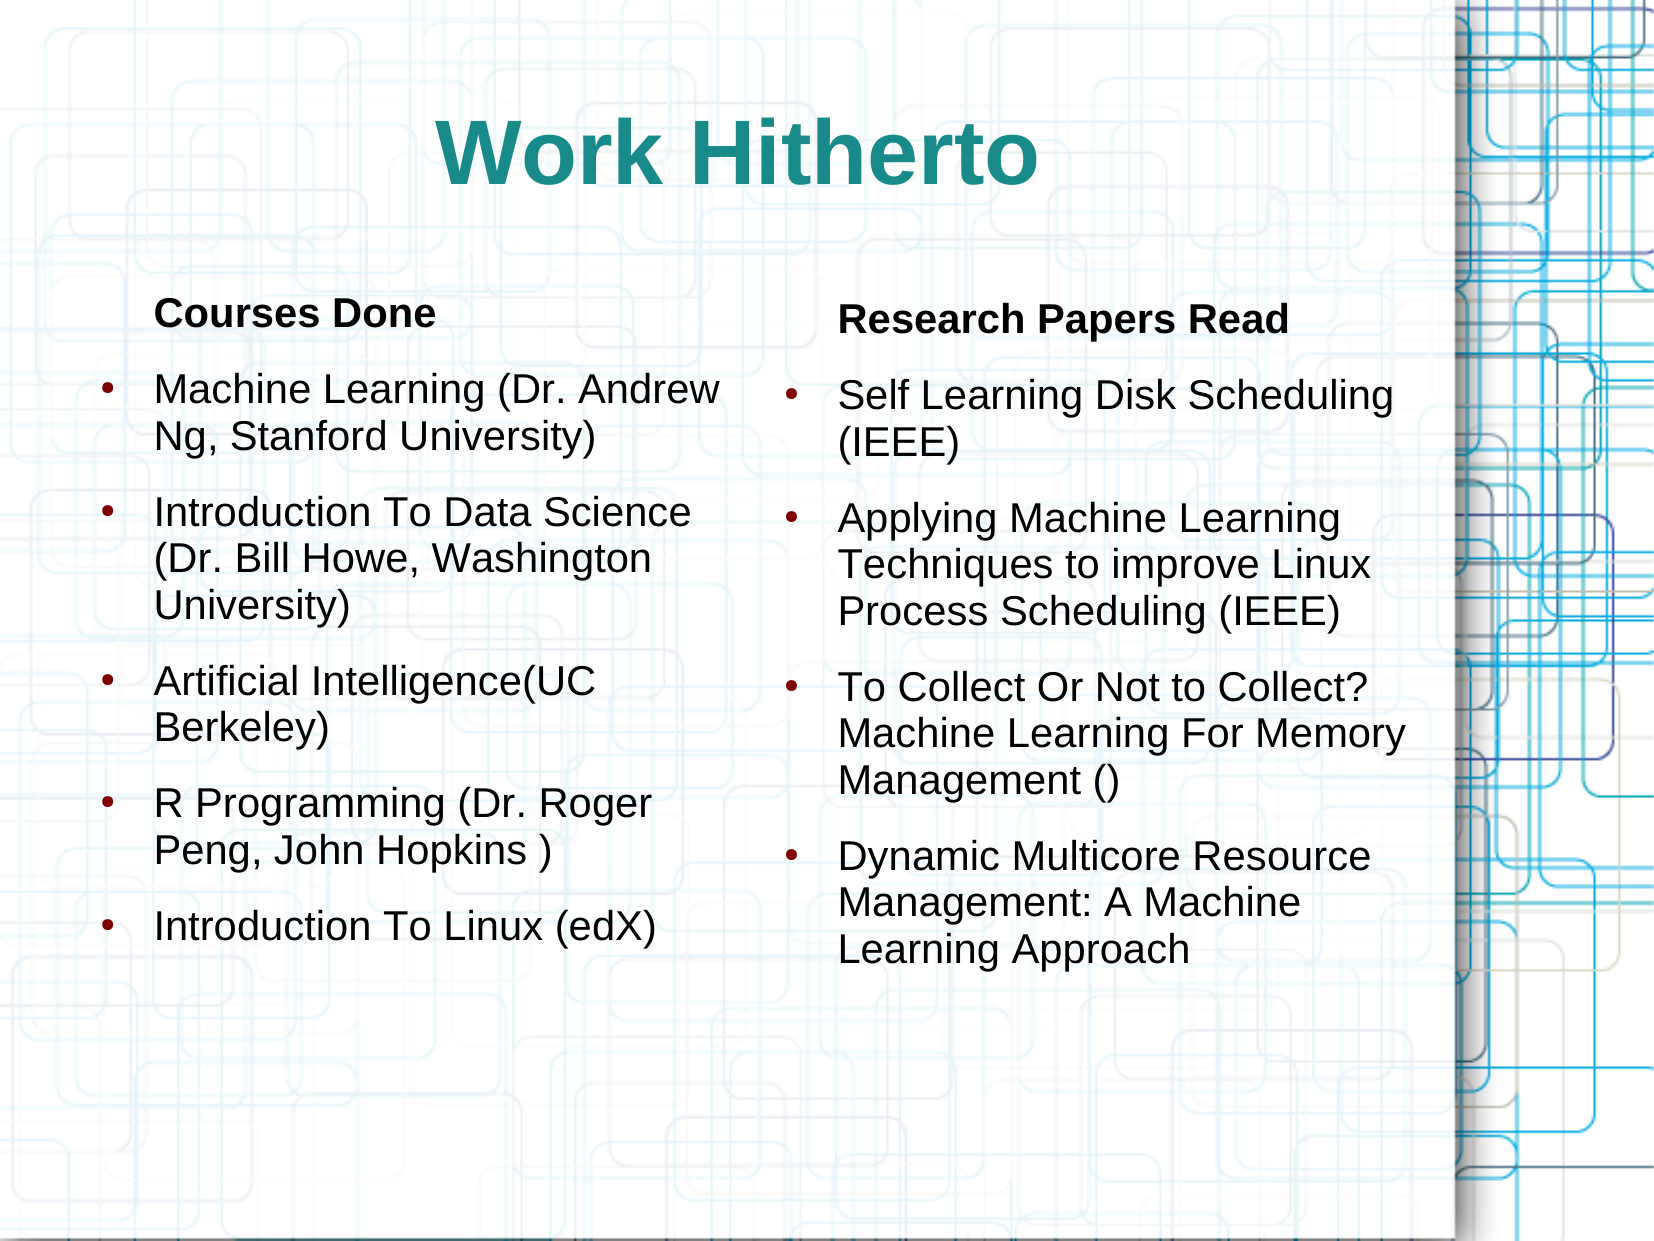

# Work Hitherto
Courses Done
Machine Learning (Dr. Andrew Ng, Stanford University)
Introduction To Data Science (Dr. Bill Howe, Washington University)
Artificial Intelligence(UC Berkeley)
R Programming (Dr. Roger Peng, John Hopkins )
Introduction To Linux (edX)
Research Papers Read
Self Learning Disk Scheduling (IEEE)
Applying Machine Learning Techniques to improve Linux Process Scheduling (IEEE)
To Collect Or Not to Collect? Machine Learning For Memory Management ()
Dynamic Multicore Resource Management: A Machine Learning Approach